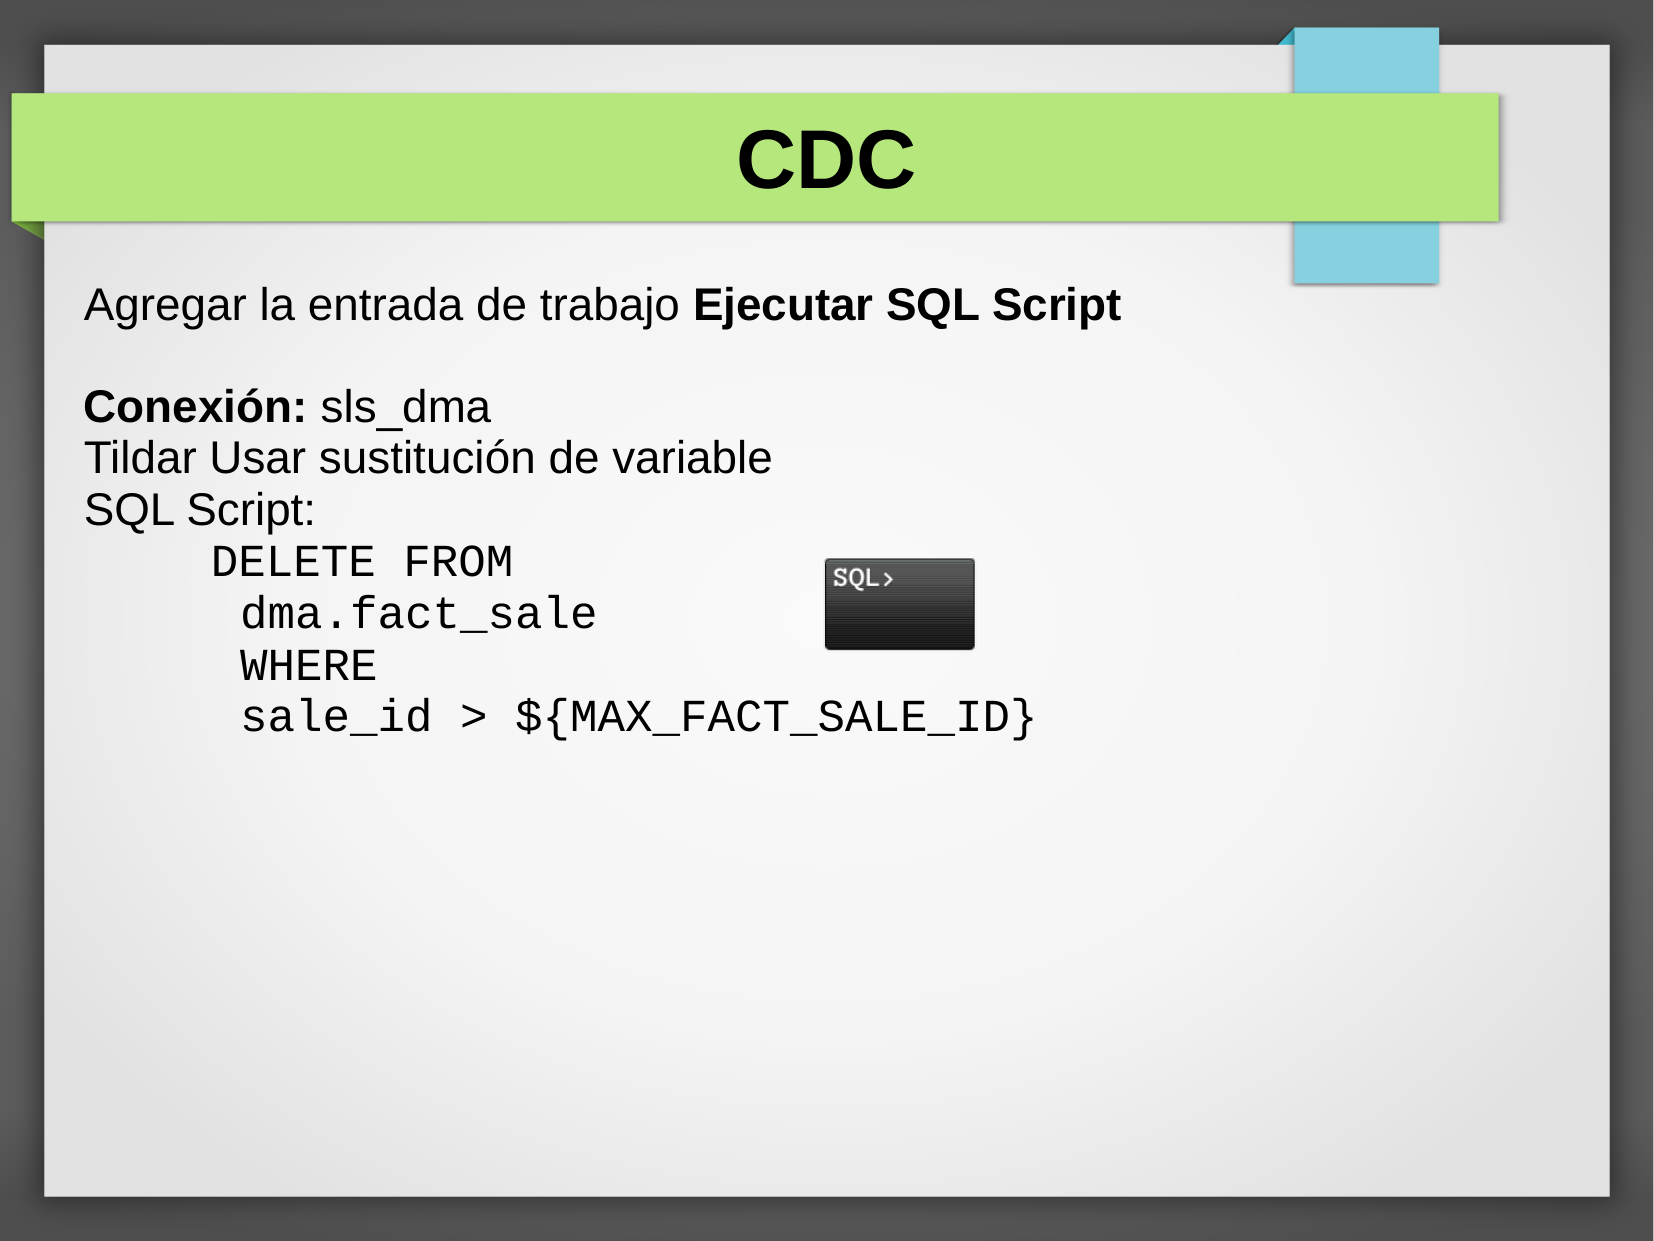

# CDC
Agregar la entrada de trabajo Ejecutar SQL Script
Conexión: sls_dma
Tildar Usar sustitución de variable
SQL Script:
	 DELETE FROM
	 dma.fact_sale
	 WHERE
	 sale_id > ${MAX_FACT_SALE_ID}